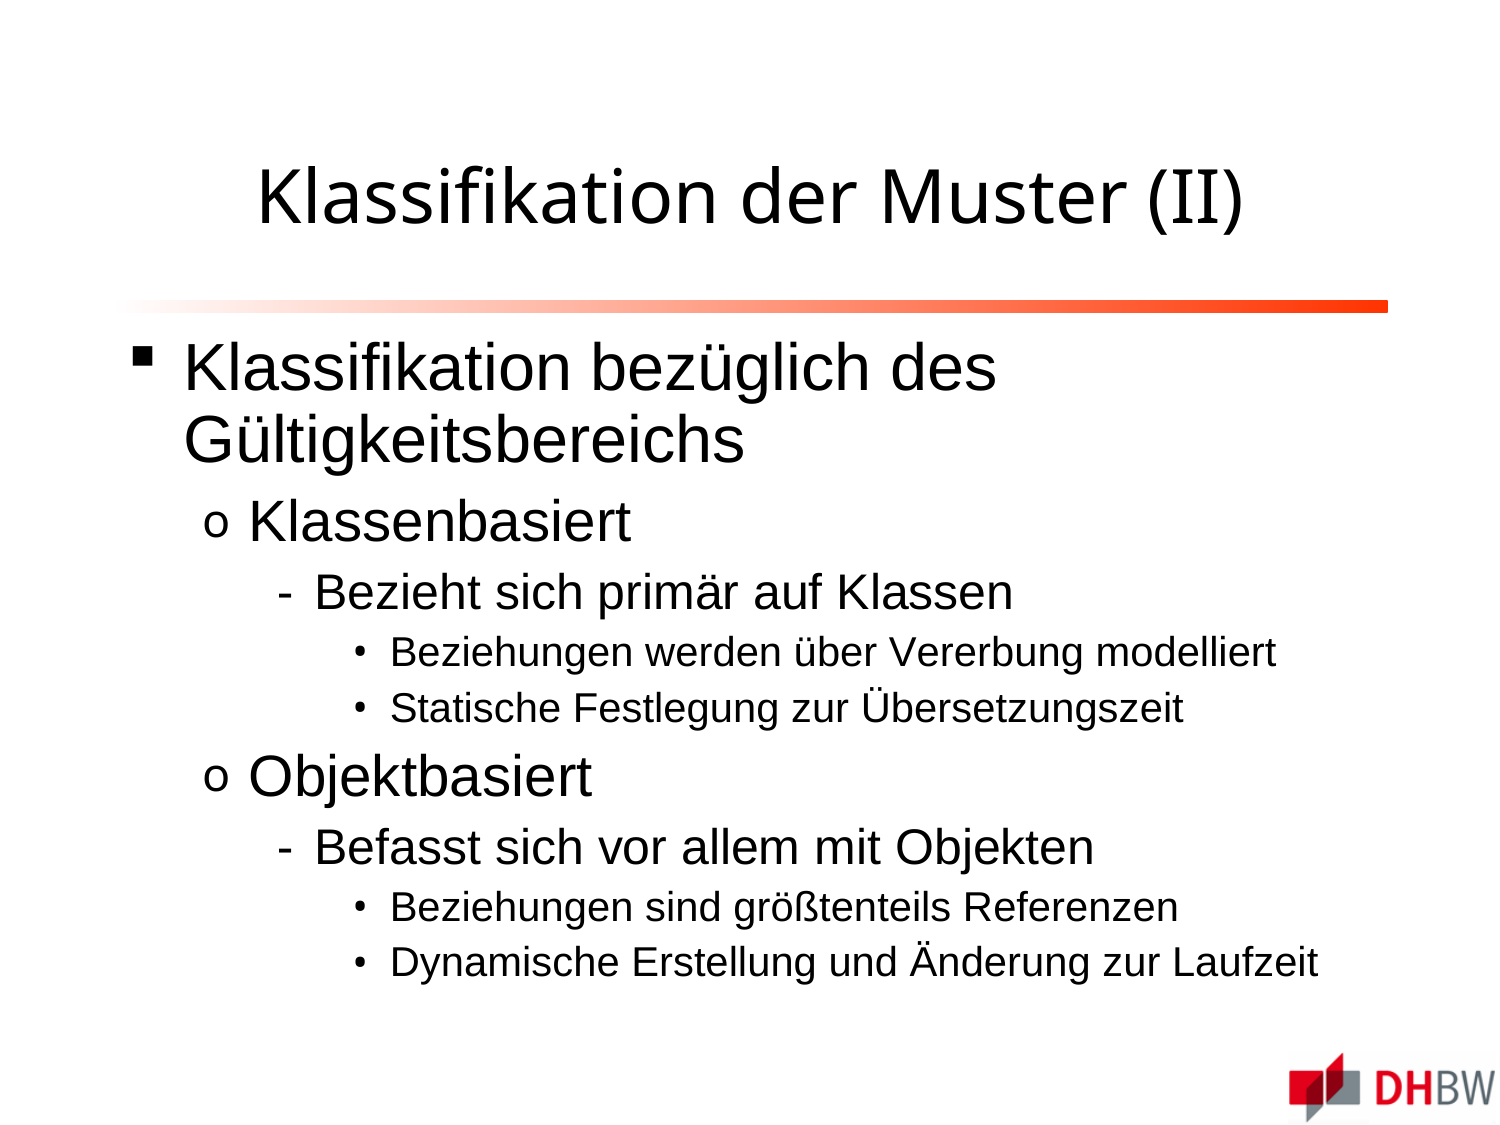

# Klassifikation der Muster (II)
Klassifikation bezüglich des Gültigkeitsbereichs
Klassenbasiert
Bezieht sich primär auf Klassen
Beziehungen werden über Vererbung modelliert
Statische Festlegung zur Übersetzungszeit
Objektbasiert
Befasst sich vor allem mit Objekten
Beziehungen sind größtenteils Referenzen
Dynamische Erstellung und Änderung zur Laufzeit